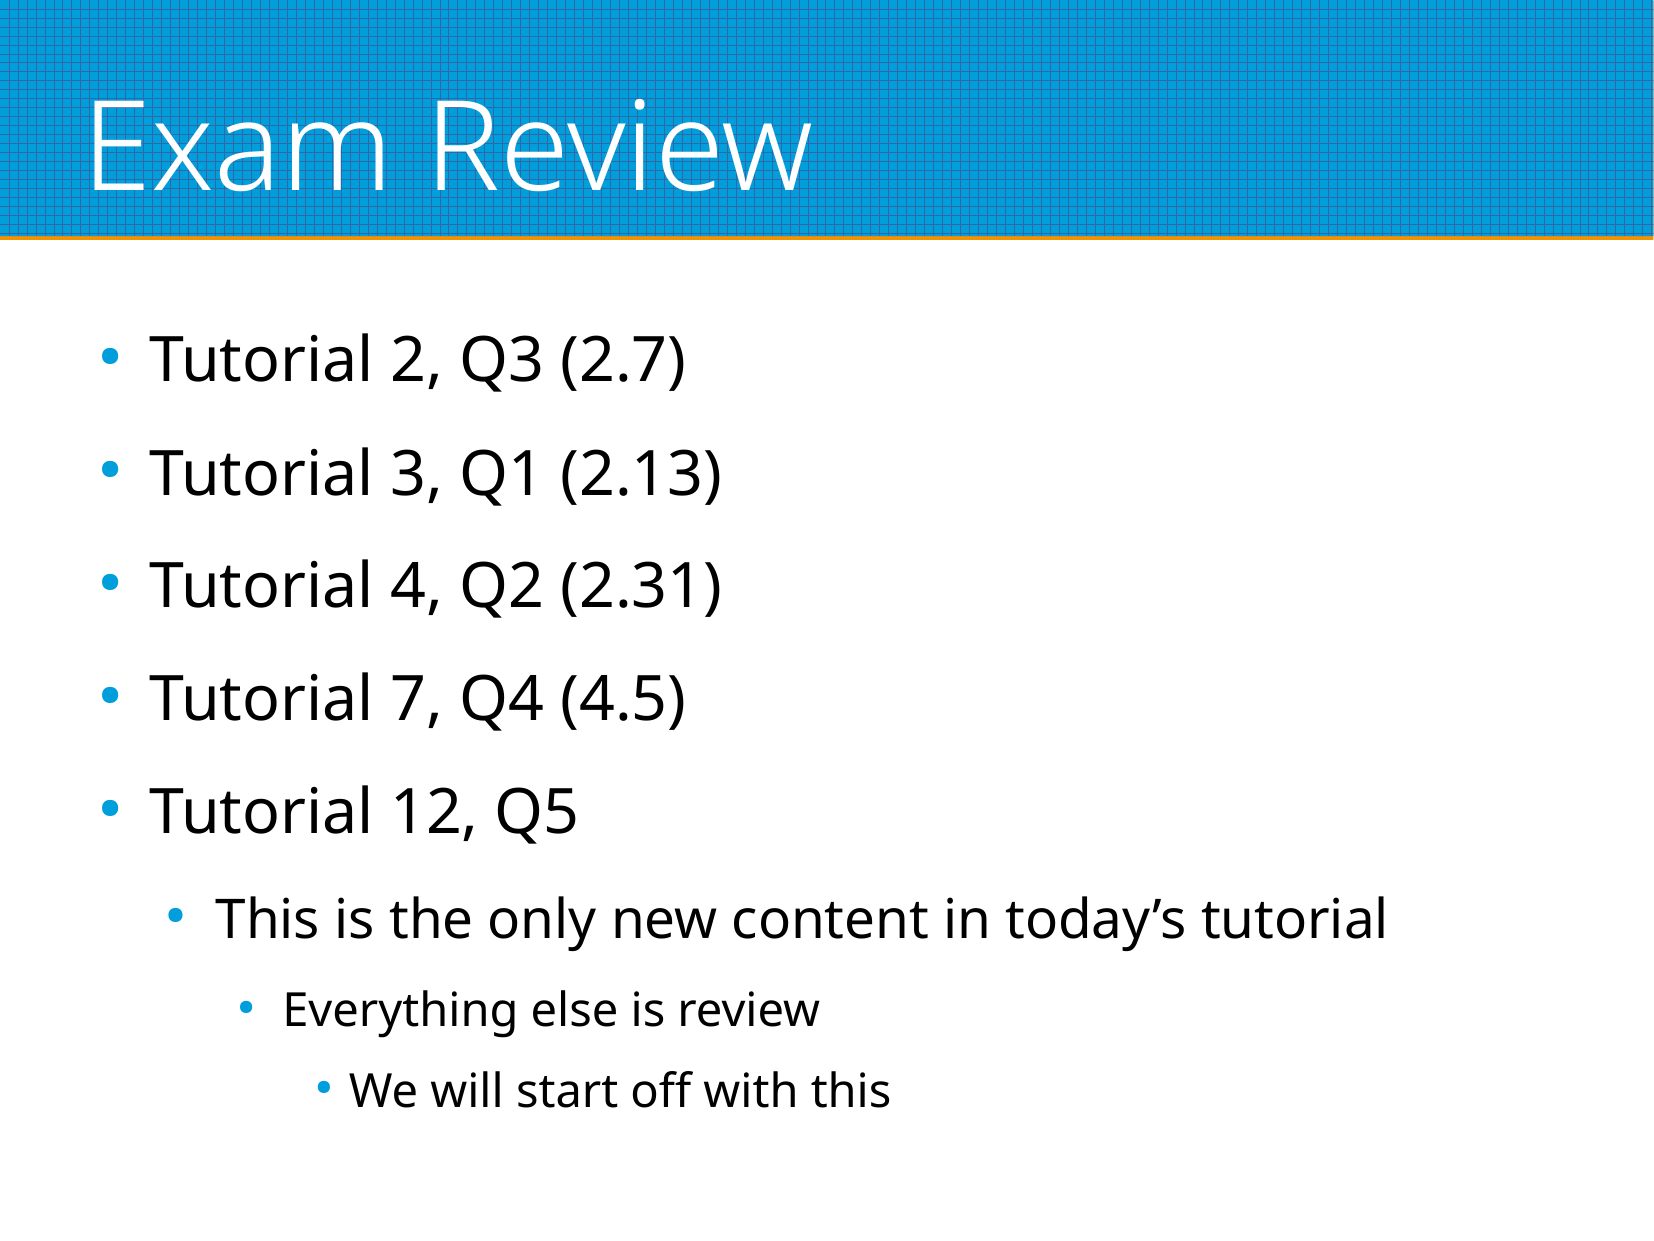

# Exam Review
Tutorial 2, Q3 (2.7)
Tutorial 3, Q1 (2.13)
Tutorial 4, Q2 (2.31)
Tutorial 7, Q4 (4.5)
Tutorial 12, Q5
This is the only new content in today’s tutorial
Everything else is review
We will start off with this